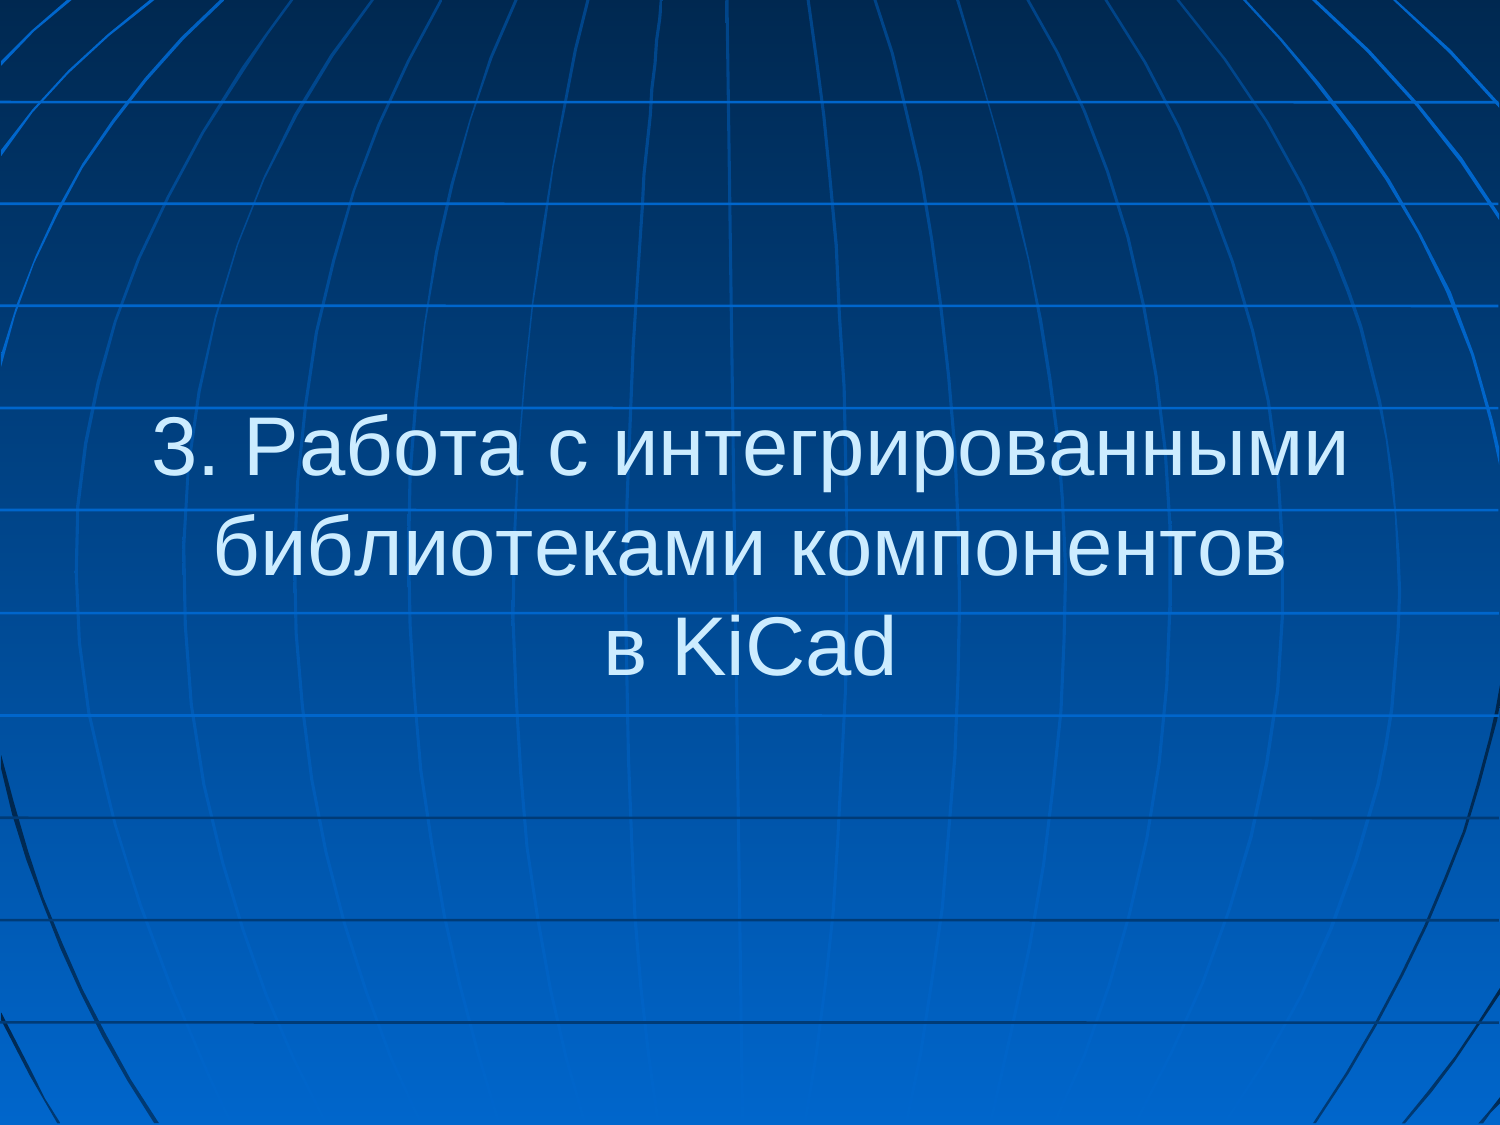

3. Работа с интегрированными библиотеками компонентов
в KiCad